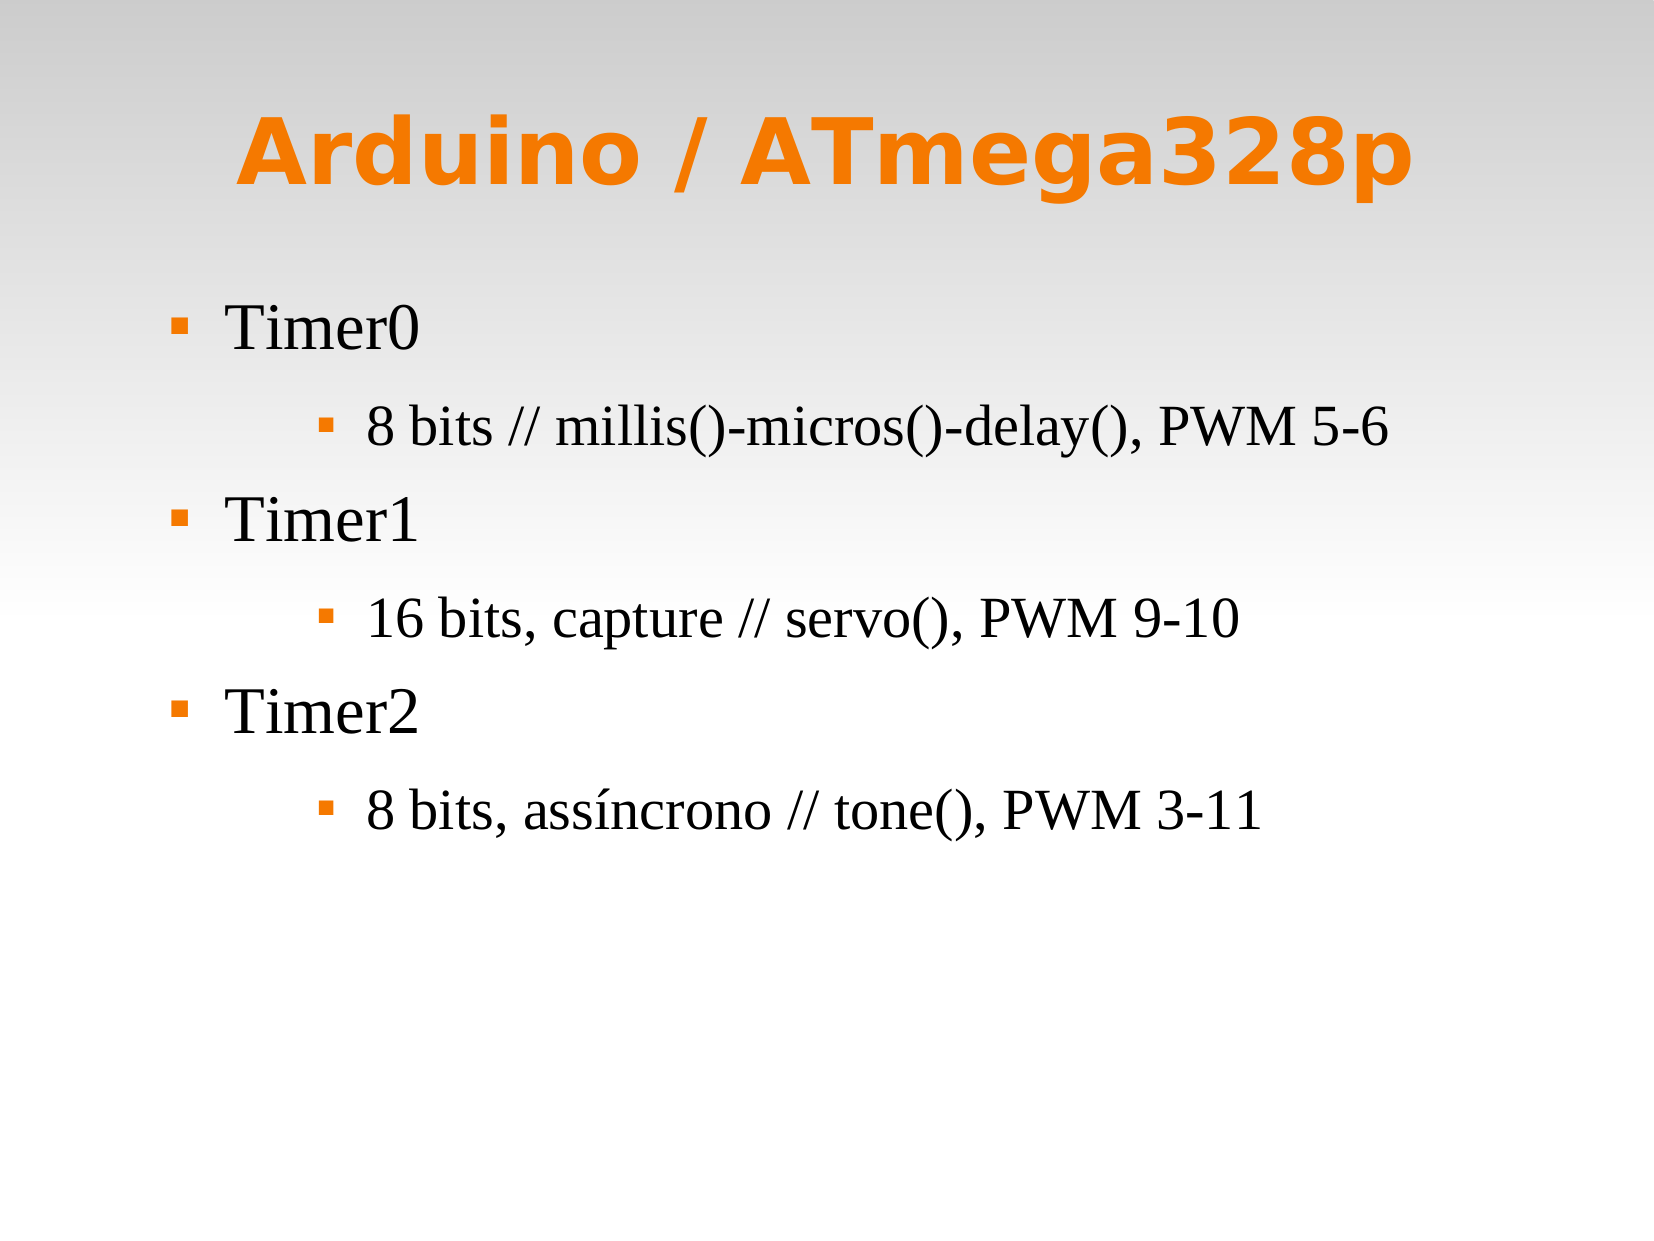

# Arduino / ATmega328p
Timer0
8 bits // millis()-micros()-delay(), PWM 5-6
Timer1
16 bits, capture // servo(), PWM 9-10
Timer2
8 bits, assíncrono // tone(), PWM 3-11